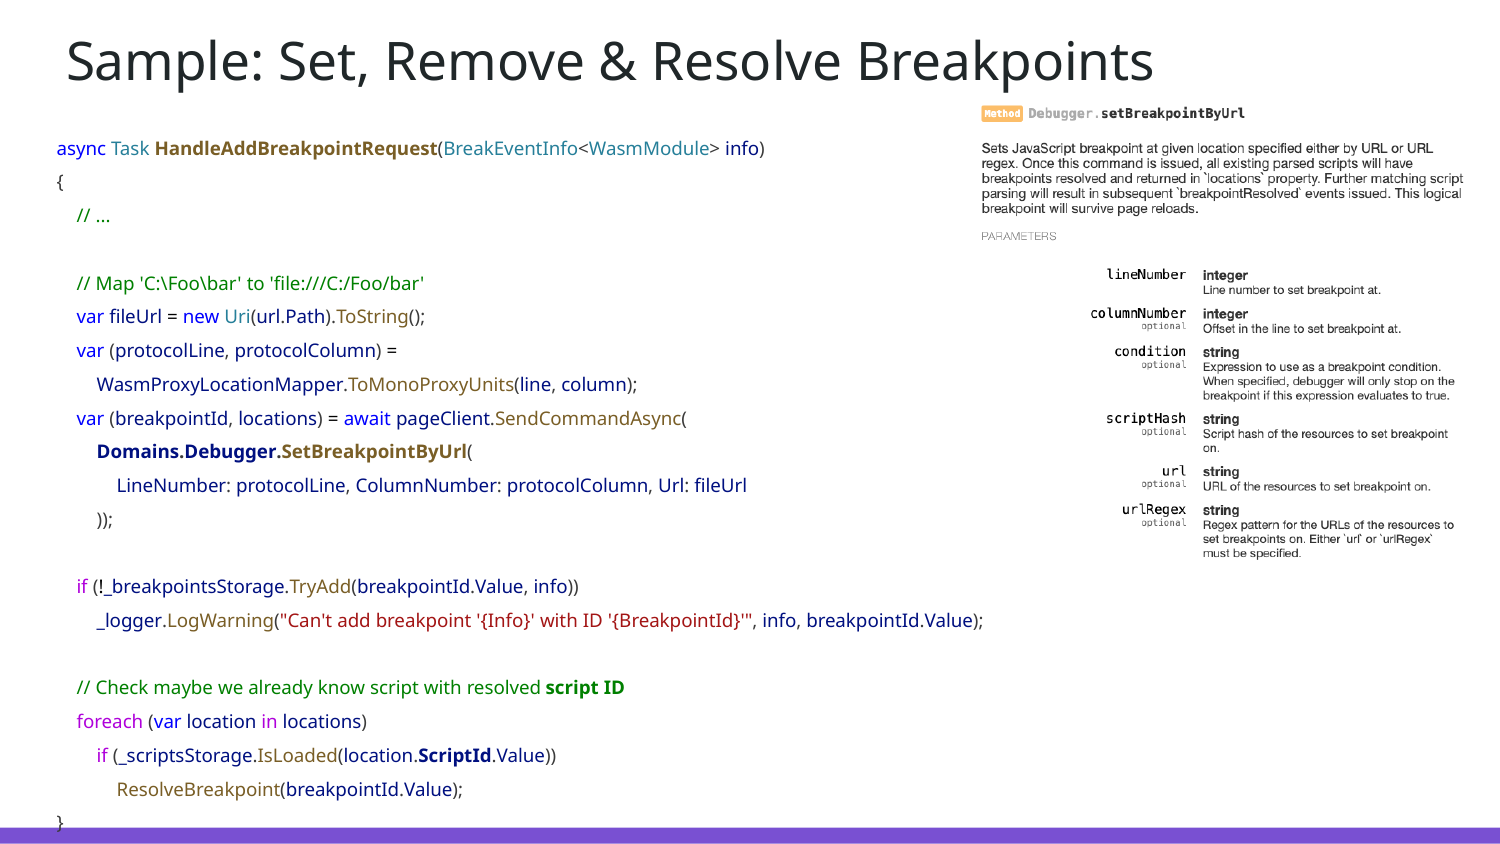

# Sample: Set, Remove & Resolve Breakpoints
async Task HandleAddBreakpointRequest(BreakEventInfo<WasmModule> info)
{
 // ...
 // Map 'C:\Foo\bar' to 'file:///C:/Foo/bar'
 var fileUrl = new Uri(url.Path).ToString();
 var (protocolLine, protocolColumn) =
 WasmProxyLocationMapper.ToMonoProxyUnits(line, column);
 var (breakpointId, locations) = await pageClient.SendCommandAsync(
 Domains.Debugger.SetBreakpointByUrl(
 LineNumber: protocolLine, ColumnNumber: protocolColumn, Url: fileUrl
 ));
 if (!_breakpointsStorage.TryAdd(breakpointId.Value, info))
 _logger.LogWarning("Can't add breakpoint '{Info}' with ID '{BreakpointId}'", info, breakpointId.Value);
 // Check maybe we already know script with resolved script ID
 foreach (var location in locations)
 if (_scriptsStorage.IsLoaded(location.ScriptId.Value))
 ResolveBreakpoint(breakpointId.Value);
}